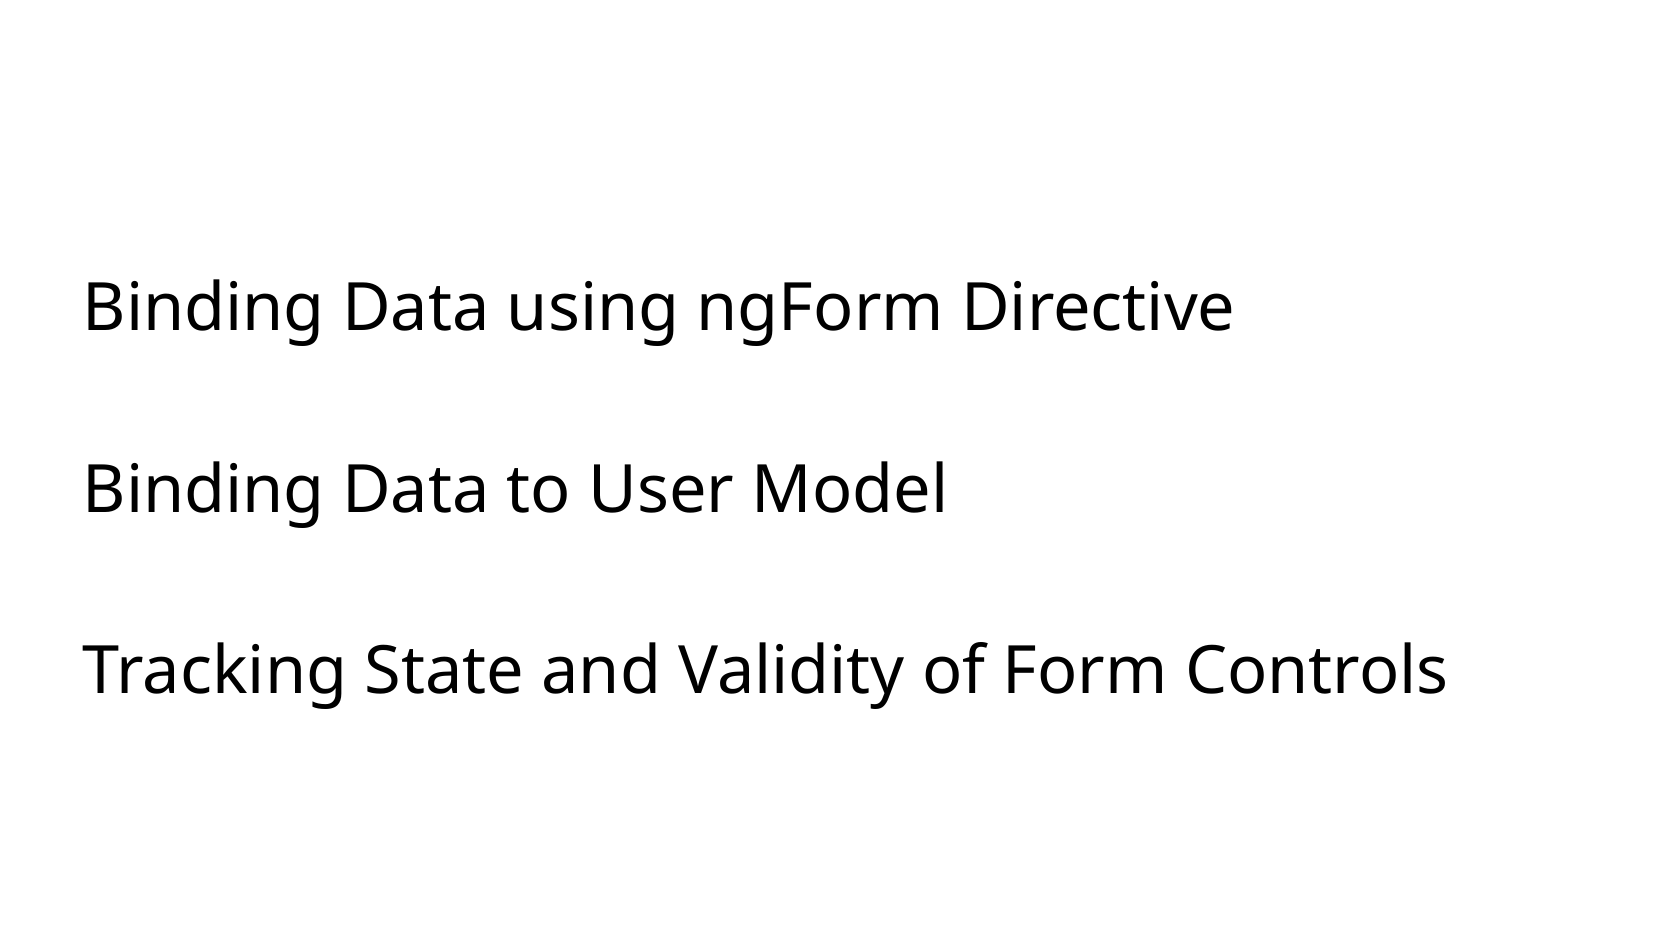

# Binding Data using ngForm Directive
Binding Data to User Model
Tracking State and Validity of Form Controls